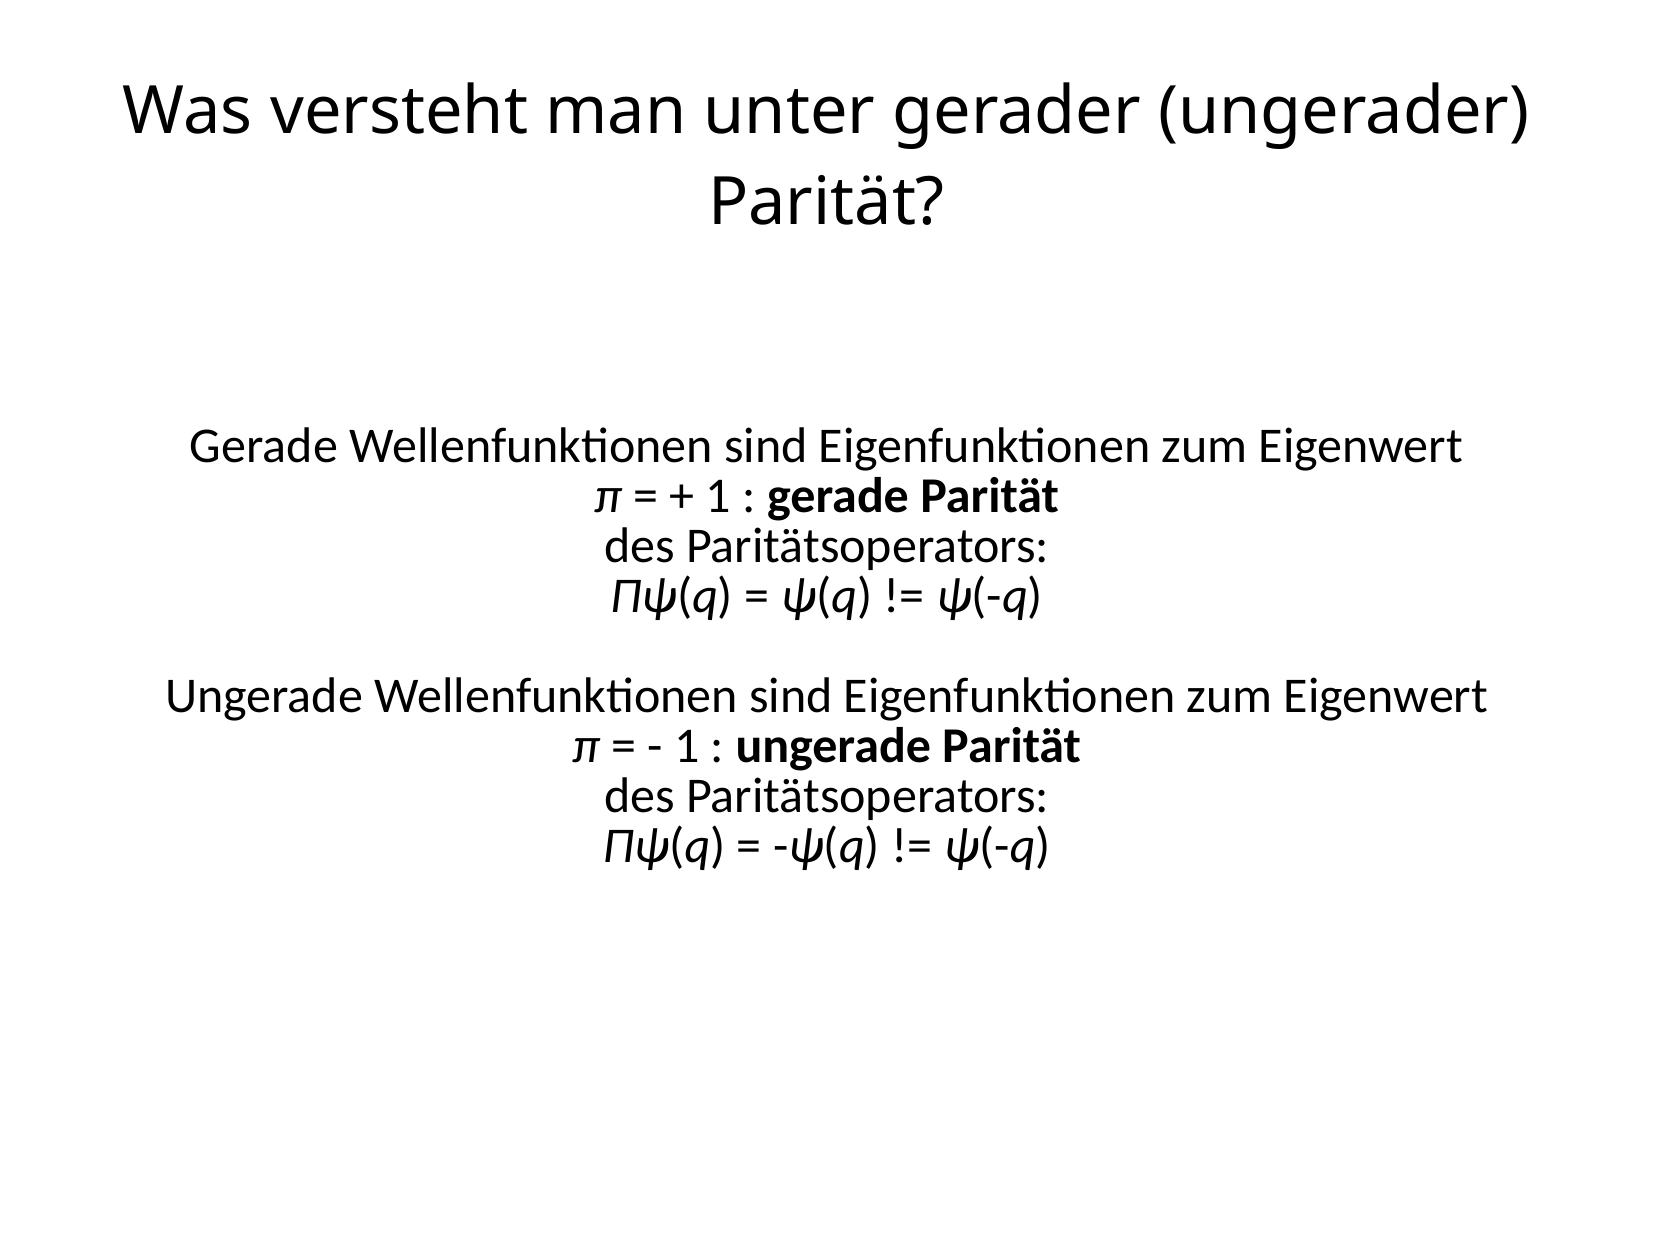

# Was versteht man unter gerader (ungerader) Parität?
Gerade Wellenfunktionen sind Eigenfunktionen zum Eigenwert
π = + 1 : gerade Parität
des Paritätsoperators:
Πψ(q) = ψ(q) != ψ(-q)
Ungerade Wellenfunktionen sind Eigenfunktionen zum Eigenwert
π = - 1 : ungerade Parität
des Paritätsoperators:
Πψ(q) = -ψ(q) != ψ(-q)